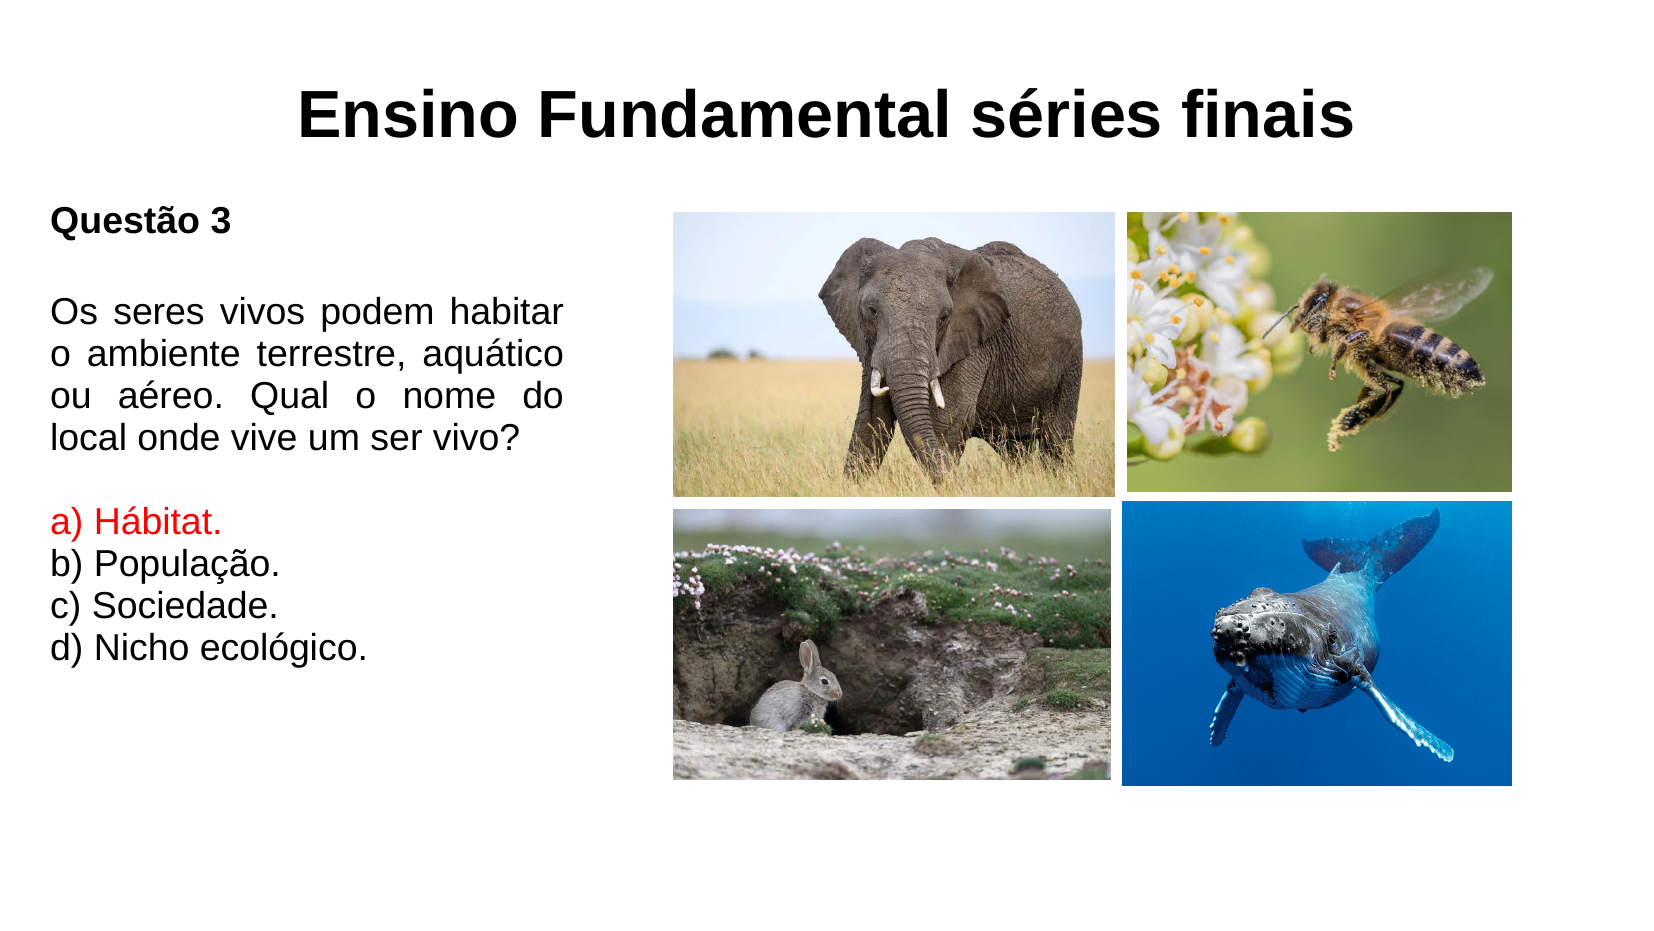

# Ensino Fundamental séries finais
Questão 3
Os seres vivos podem habitar o ambiente terrestre, aquático ou aéreo. Qual o nome do local onde vive um ser vivo?
a) Hábitat.
b) População.
c) Sociedade.
d) Nicho ecológico.